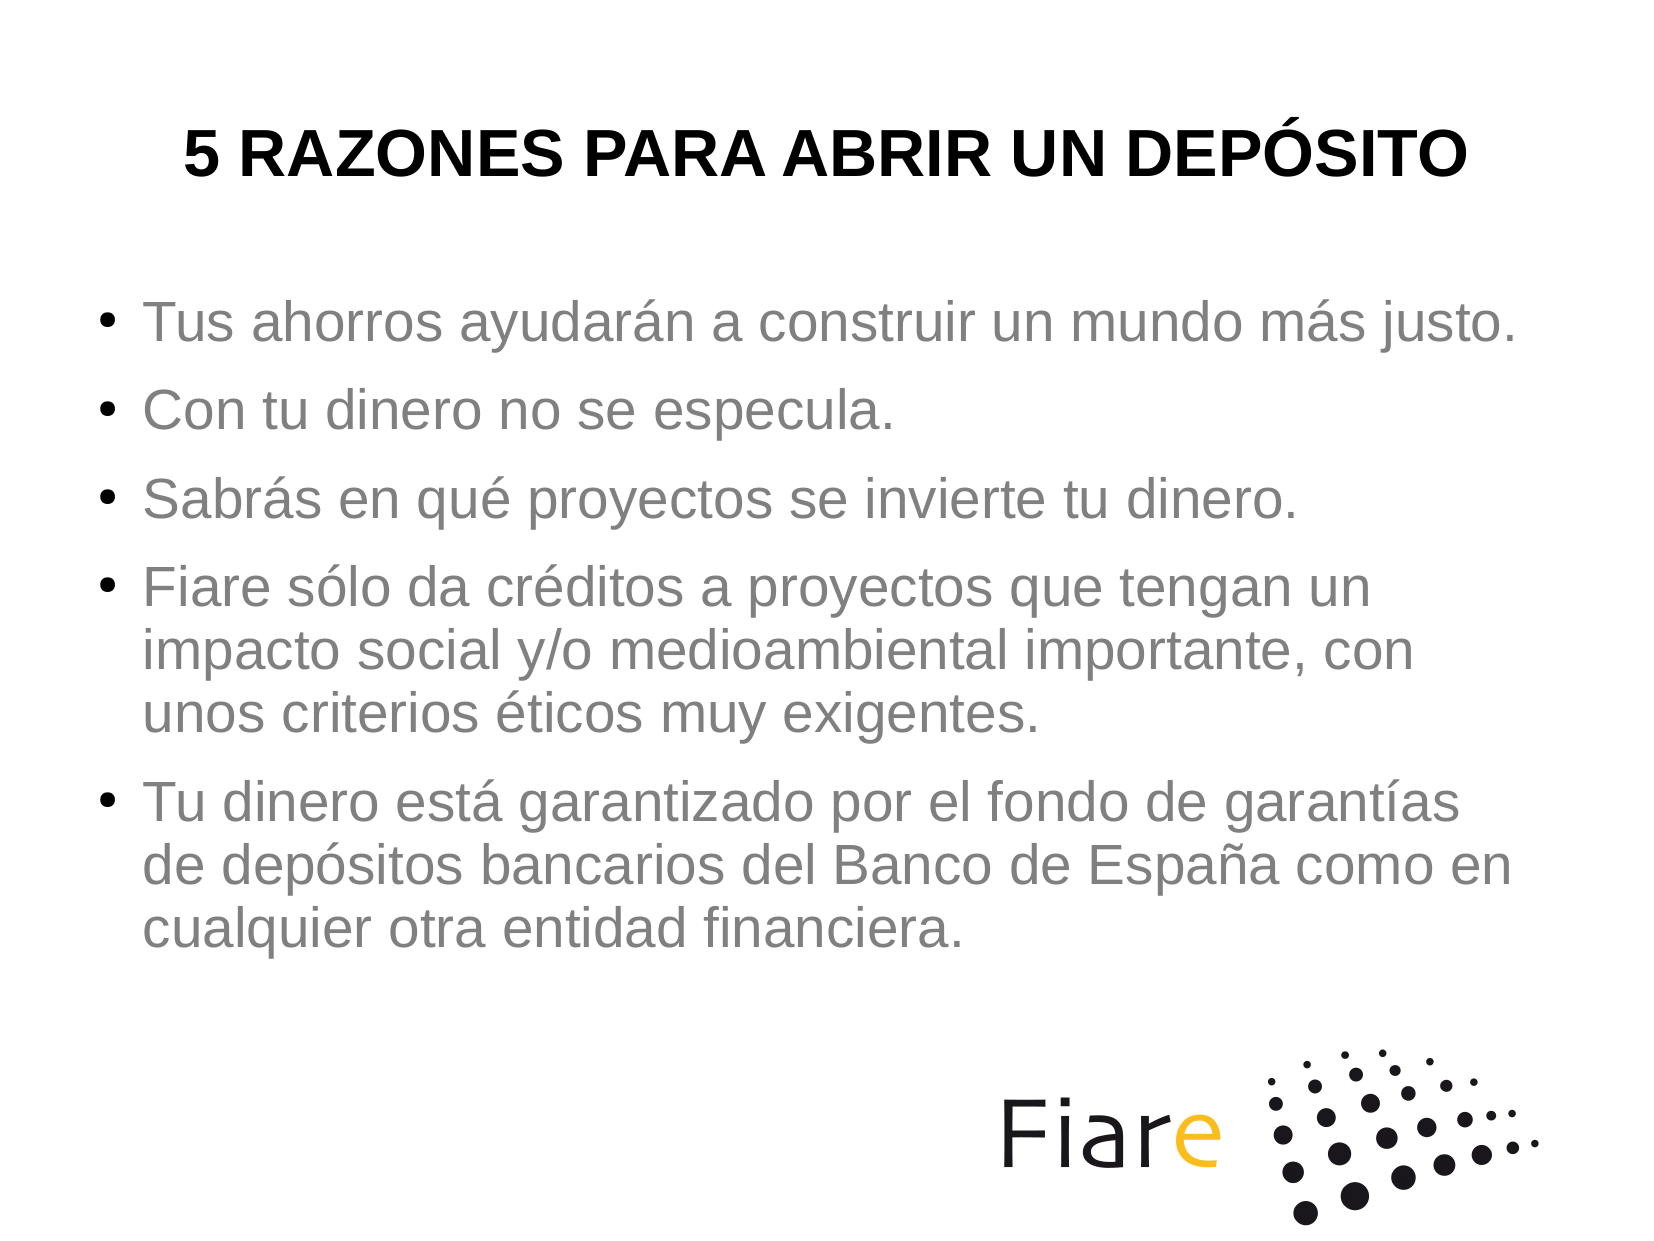

# 5 RAZONES PARA ABRIR UN DEPÓSITO
Tus ahorros ayudarán a construir un mundo más justo.
Con tu dinero no se especula.
Sabrás en qué proyectos se invierte tu dinero.
Fiare sólo da créditos a proyectos que tengan un impacto social y/o medioambiental importante, con unos criterios éticos muy exigentes.
Tu dinero está garantizado por el fondo de garantías de depósitos bancarios del Banco de España como en cualquier otra entidad financiera.